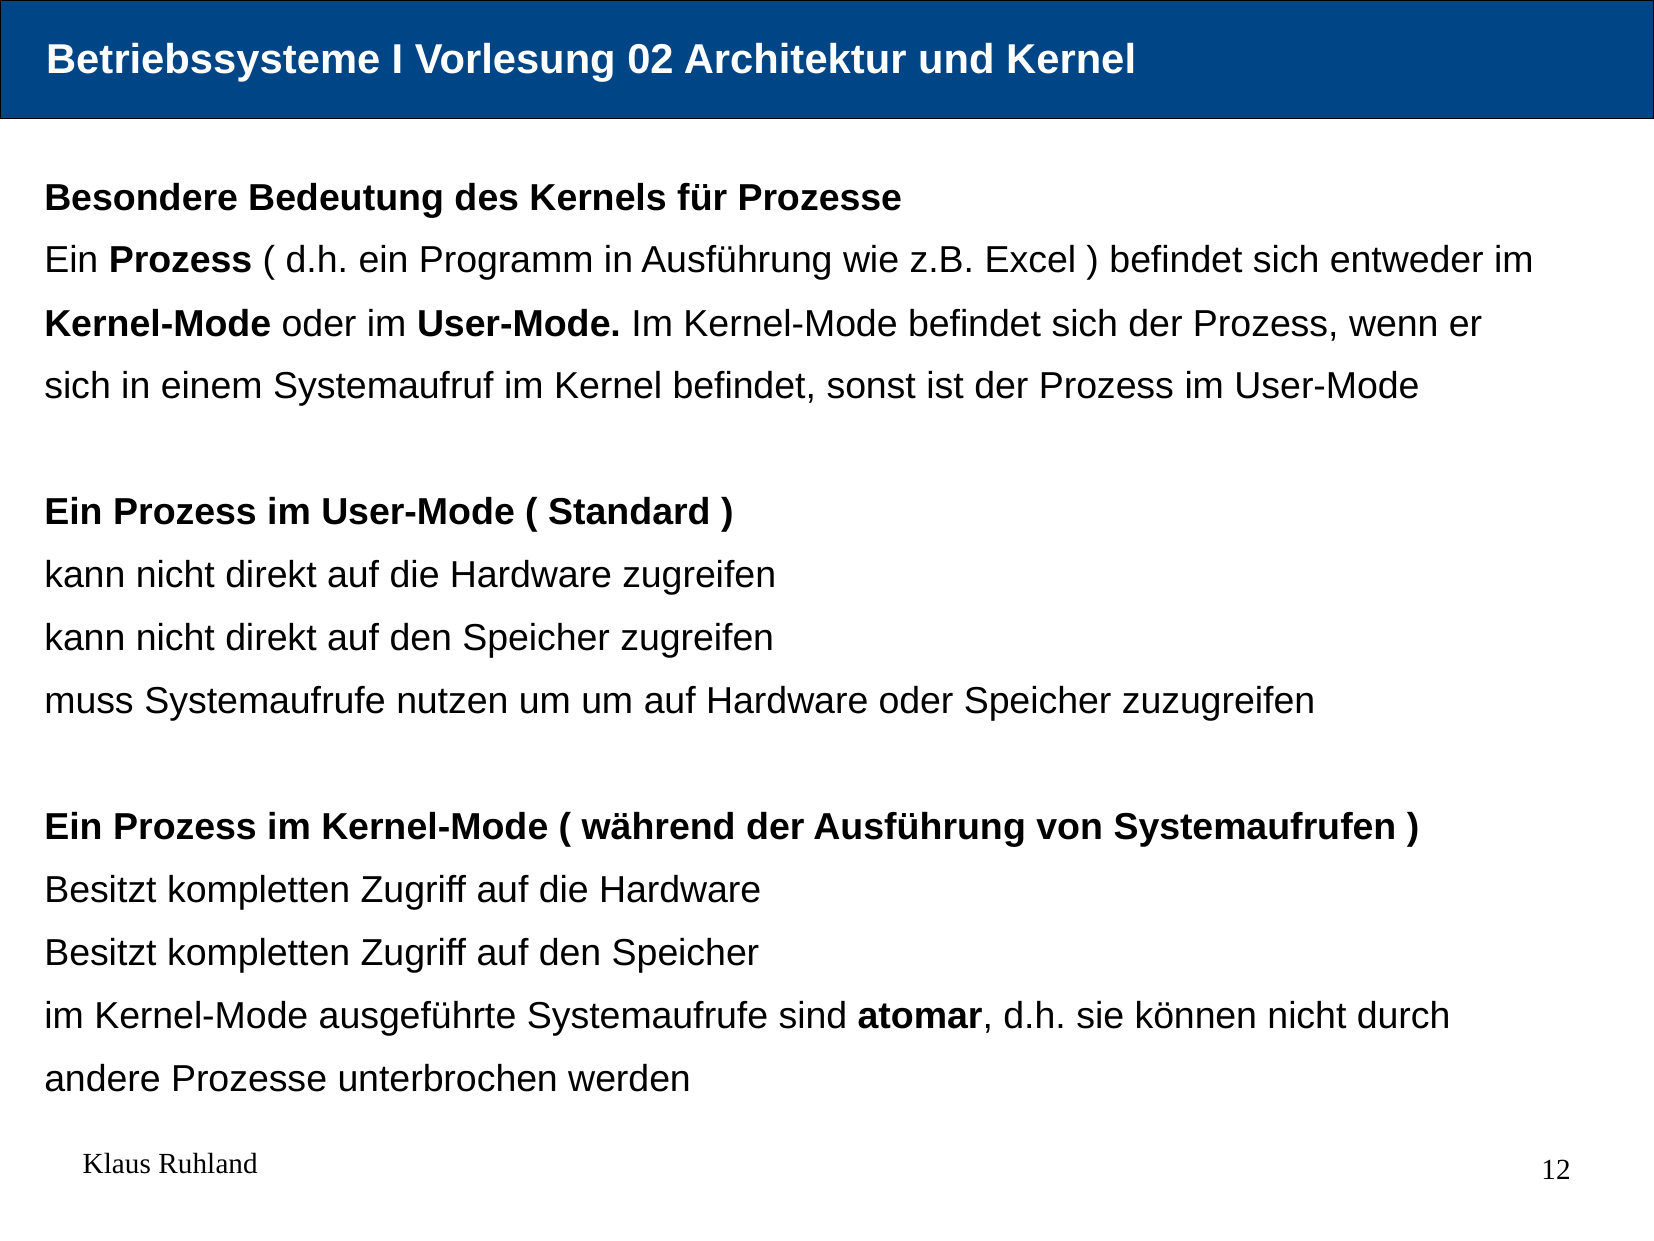

Besondere Bedeutung des Kernels für Prozesse
Ein Prozess ( d.h. ein Programm in Ausführung wie z.B. Excel ) befindet sich entweder im Kernel-Mode oder im User-Mode. Im Kernel-Mode befindet sich der Prozess, wenn er sich in einem Systemaufruf im Kernel befindet, sonst ist der Prozess im User-Mode
Ein Prozess im User-Mode ( Standard )
kann nicht direkt auf die Hardware zugreifen
kann nicht direkt auf den Speicher zugreifen
muss Systemaufrufe nutzen um um auf Hardware oder Speicher zuzugreifen
Ein Prozess im Kernel-Mode ( während der Ausführung von Systemaufrufen )
Besitzt kompletten Zugriff auf die Hardware
Besitzt kompletten Zugriff auf den Speicher
im Kernel-Mode ausgeführte Systemaufrufe sind atomar, d.h. sie können nicht durch andere Prozesse unterbrochen werden
12